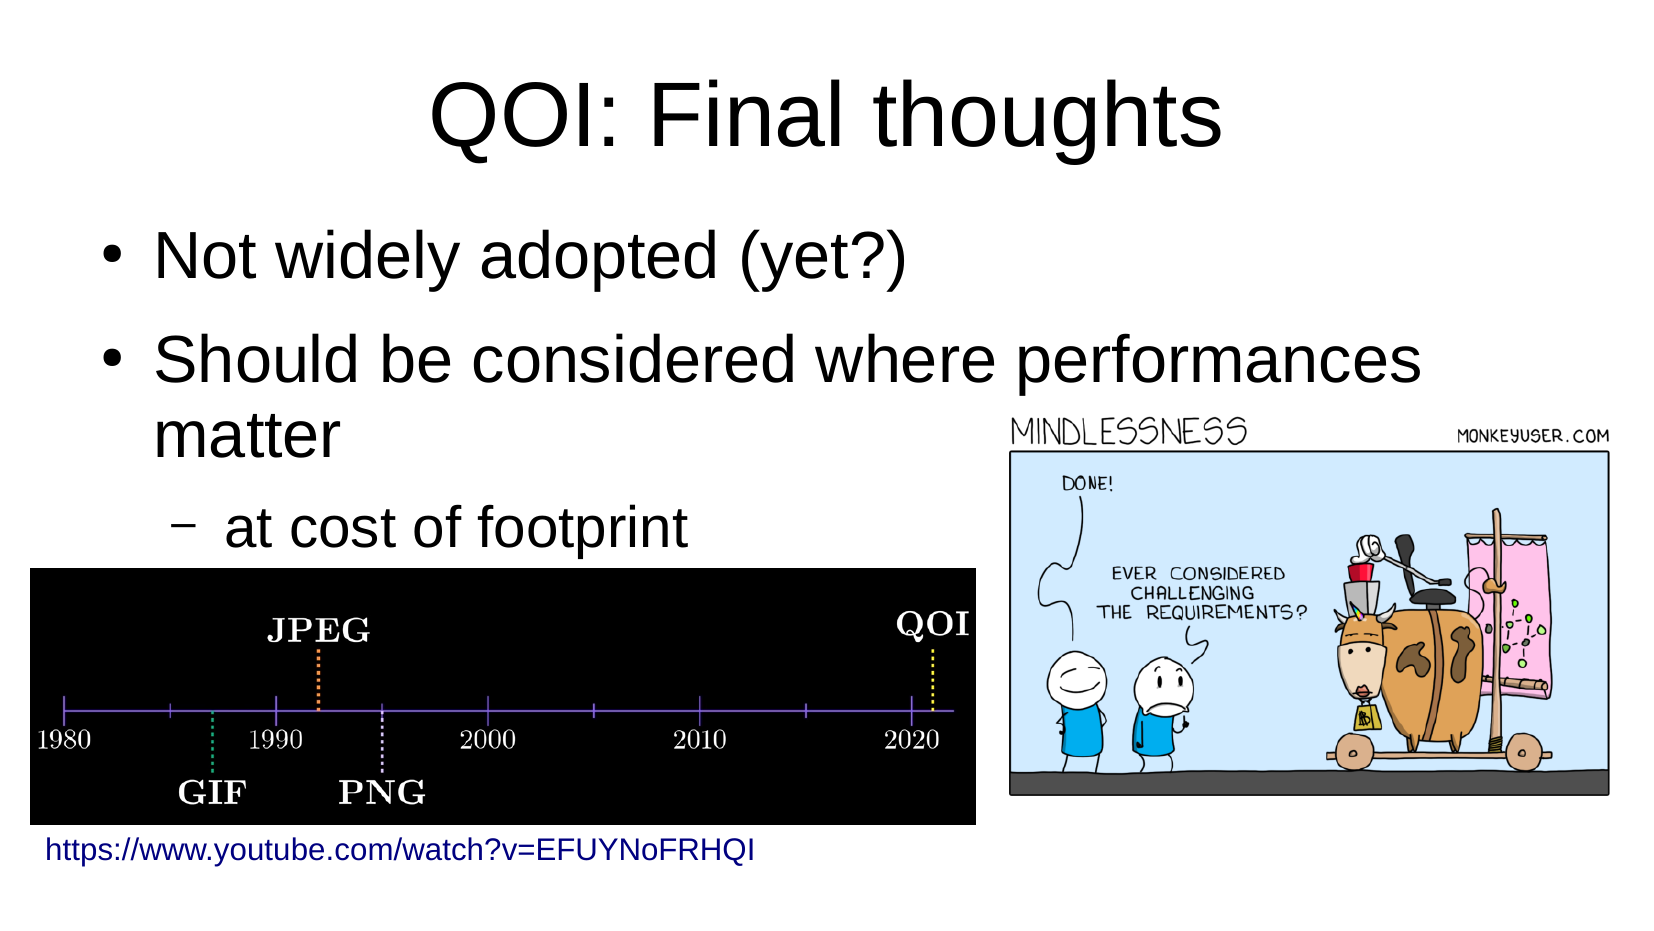

# QOI: Final thoughts
Not widely adopted (yet?)
Should be considered where performances matter
at cost of footprint
https://www.youtube.com/watch?v=EFUYNoFRHQI